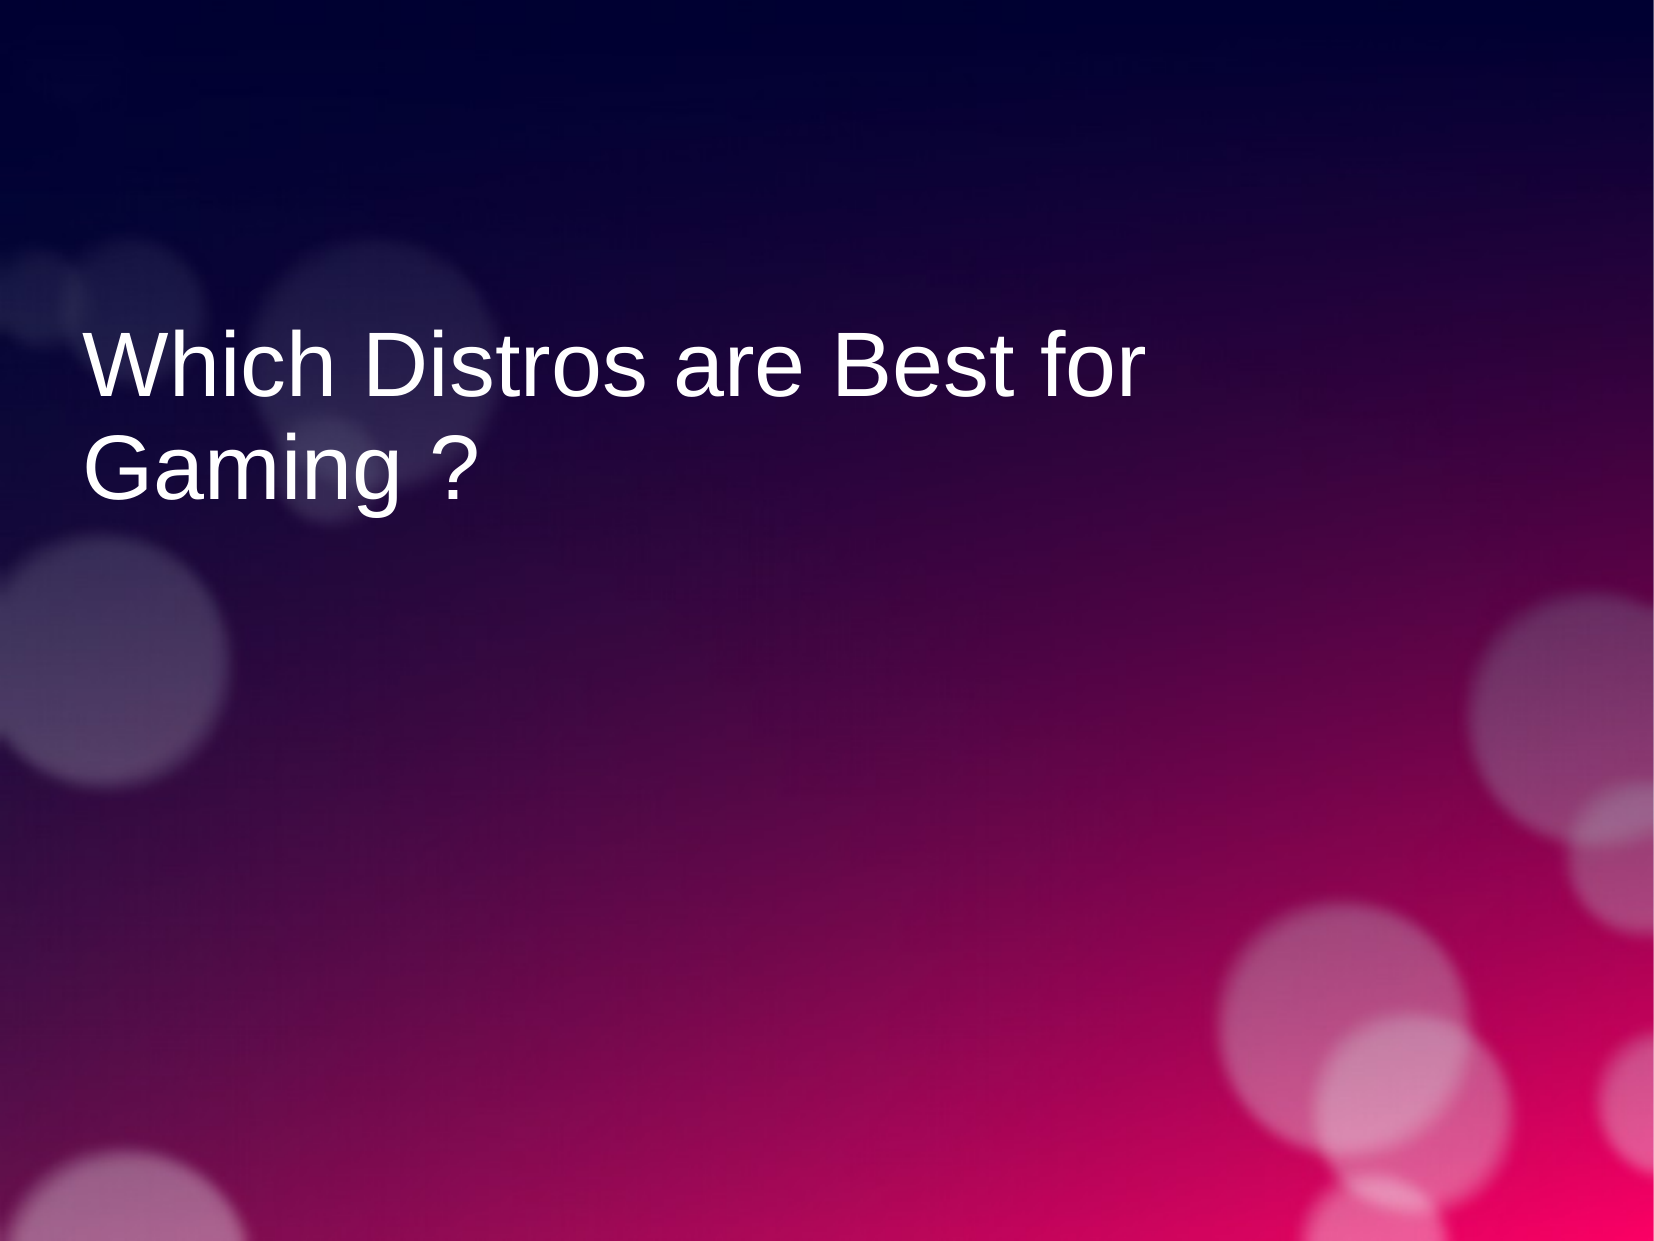

# Which Distros are Best for Gaming ?